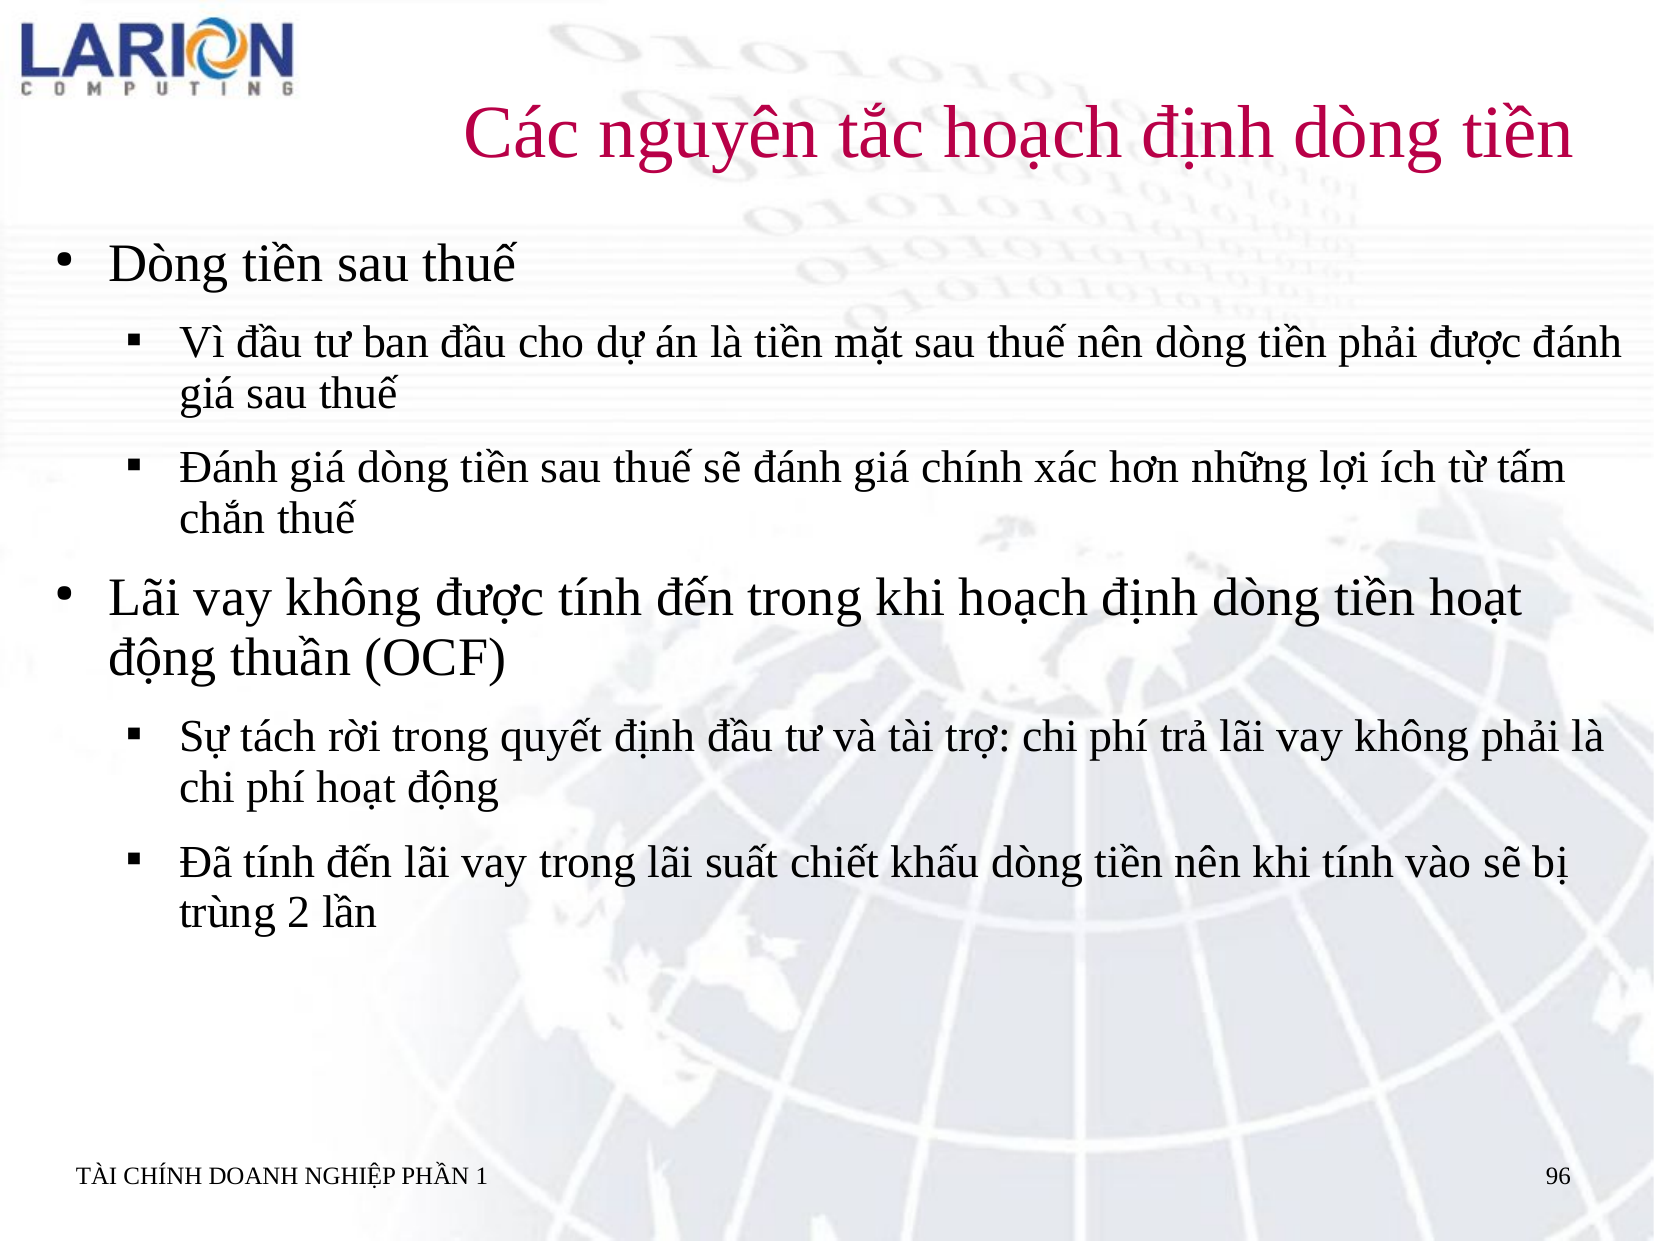

# Các nguyên tắc hoạch định dòng tiền
Dòng tiền sau thuế
Vì đầu tư ban đầu cho dự án là tiền mặt sau thuế nên dòng tiền phải được đánh giá sau thuế
Đánh giá dòng tiền sau thuế sẽ đánh giá chính xác hơn những lợi ích từ tấm chắn thuế
Lãi vay không được tính đến trong khi hoạch định dòng tiền hoạt động thuần (OCF)
Sự tách rời trong quyết định đầu tư và tài trợ: chi phí trả lãi vay không phải là chi phí hoạt động
Đã tính đến lãi vay trong lãi suất chiết khấu dòng tiền nên khi tính vào sẽ bị trùng 2 lần
TÀI CHÍNH DOANH NGHIỆP PHẦN 1
96